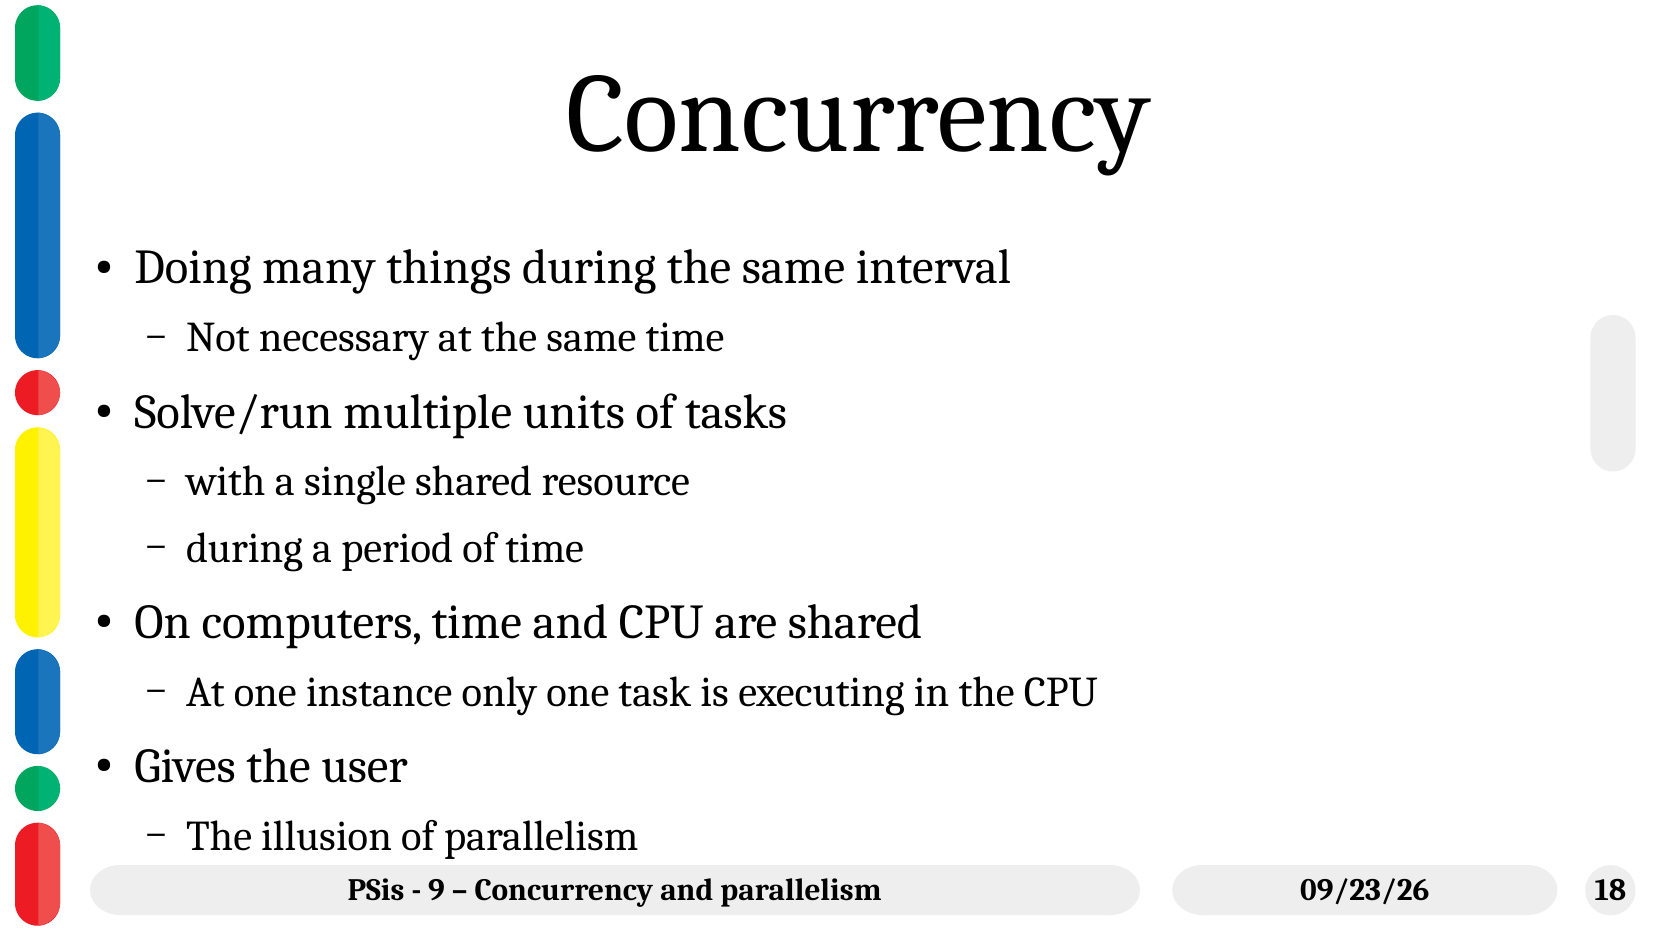

# Concurrency
Doing many things during the same interval
Not necessary at the same time
Solve/run multiple units of tasks
with a single shared resource
during a period of time
On computers, time and CPU are shared
At one instance only one task is executing in the CPU
Gives the user
The illusion of parallelism
PSis - 9 – Concurrency and parallelism
18